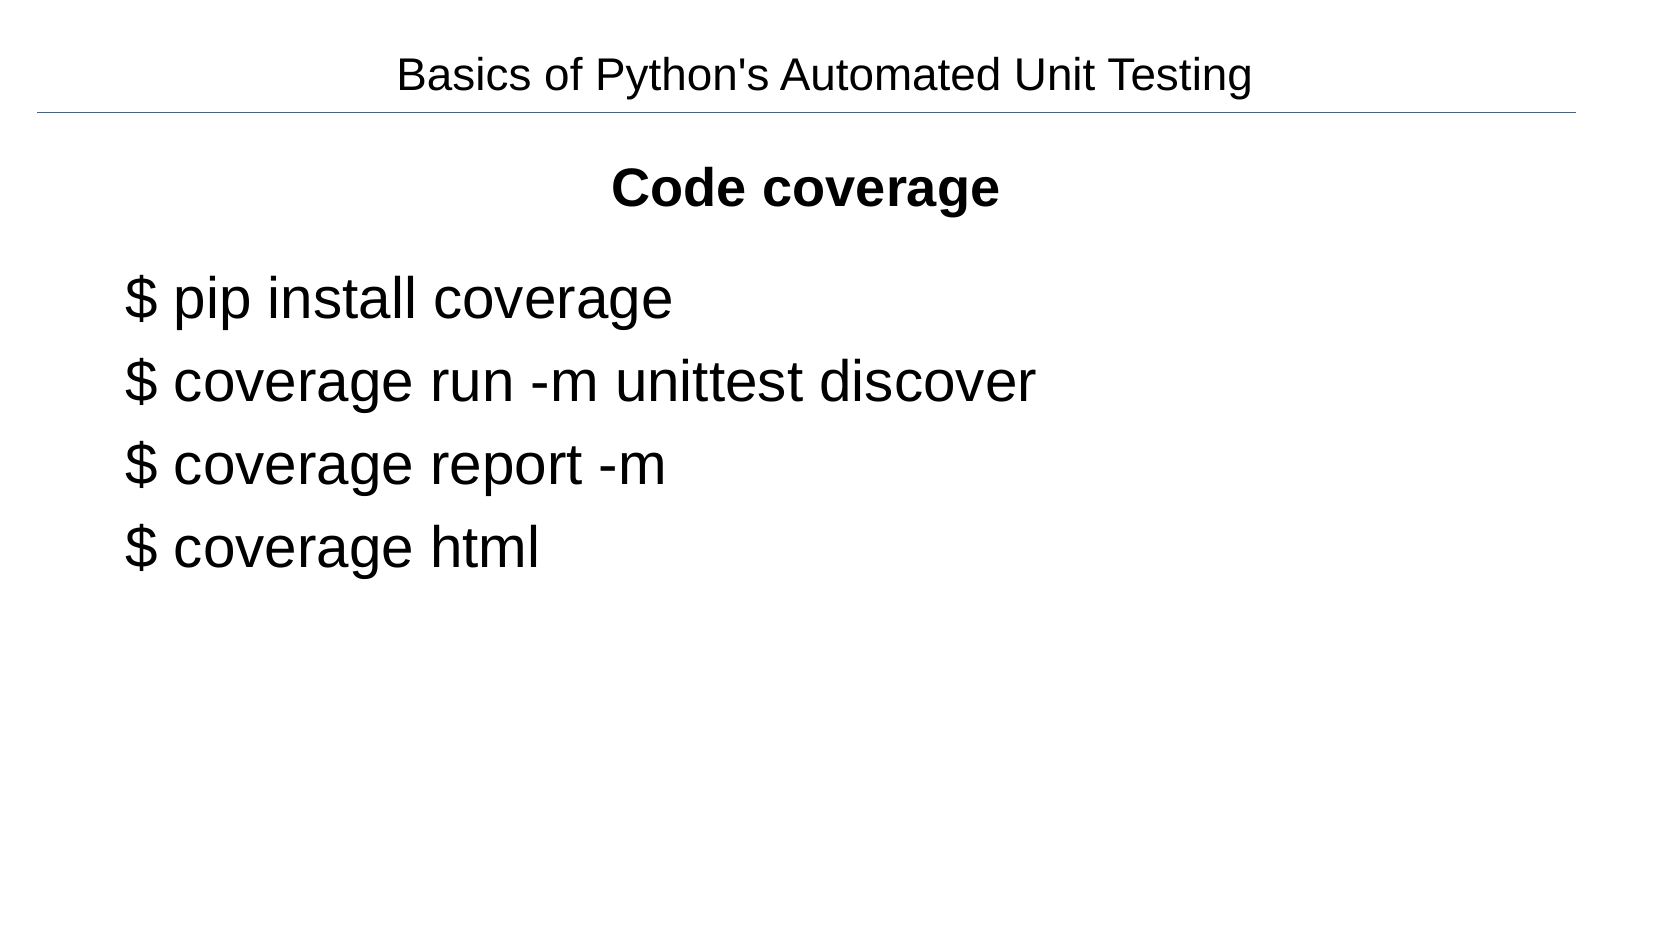

# Basics of Python's Automated Unit Testing
Code coverage
$ pip install coverage
$ coverage run -m unittest discover
$ coverage report -m
$ coverage html